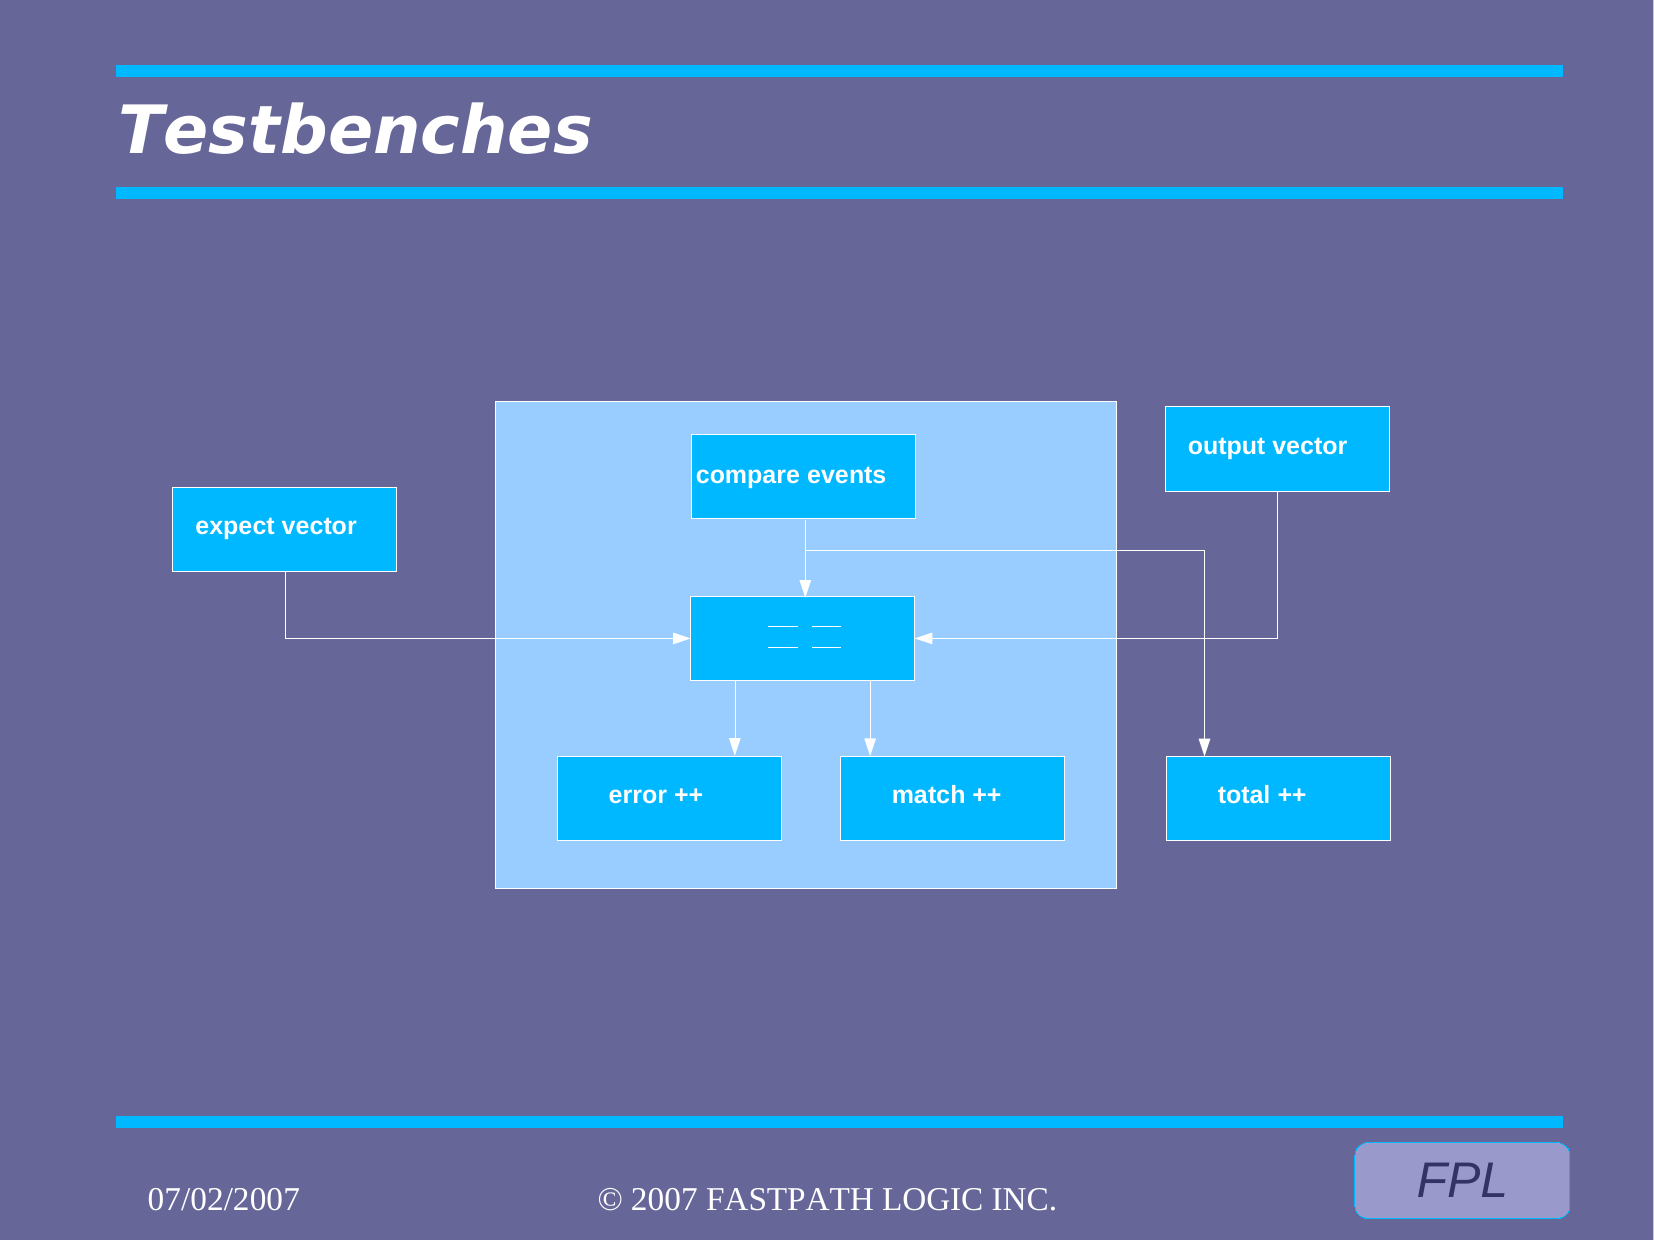

# Testbenches
output vector
compare events
expect vector
error ++
match ++
total ++
07/02/2007
© 2007 FASTPATH LOGIC INC.